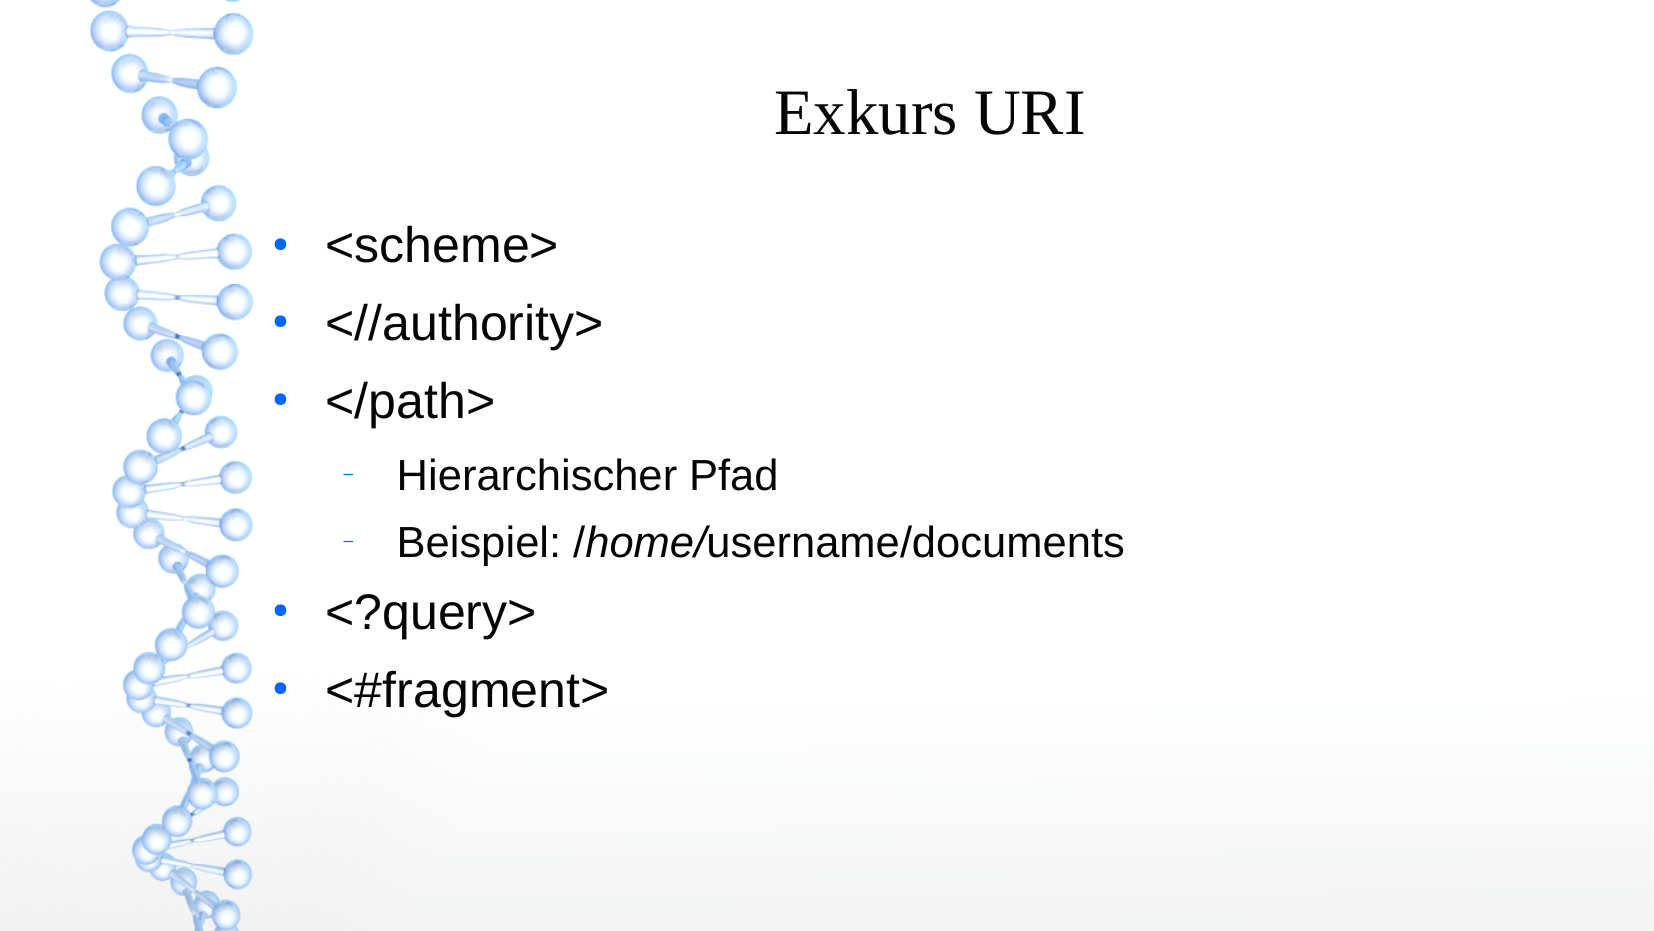

# Exkurs URI
<scheme>
<//authority>
</path>
Hierarchischer Pfad
Beispiel: /home/username/documents
<?query>
<#fragment>